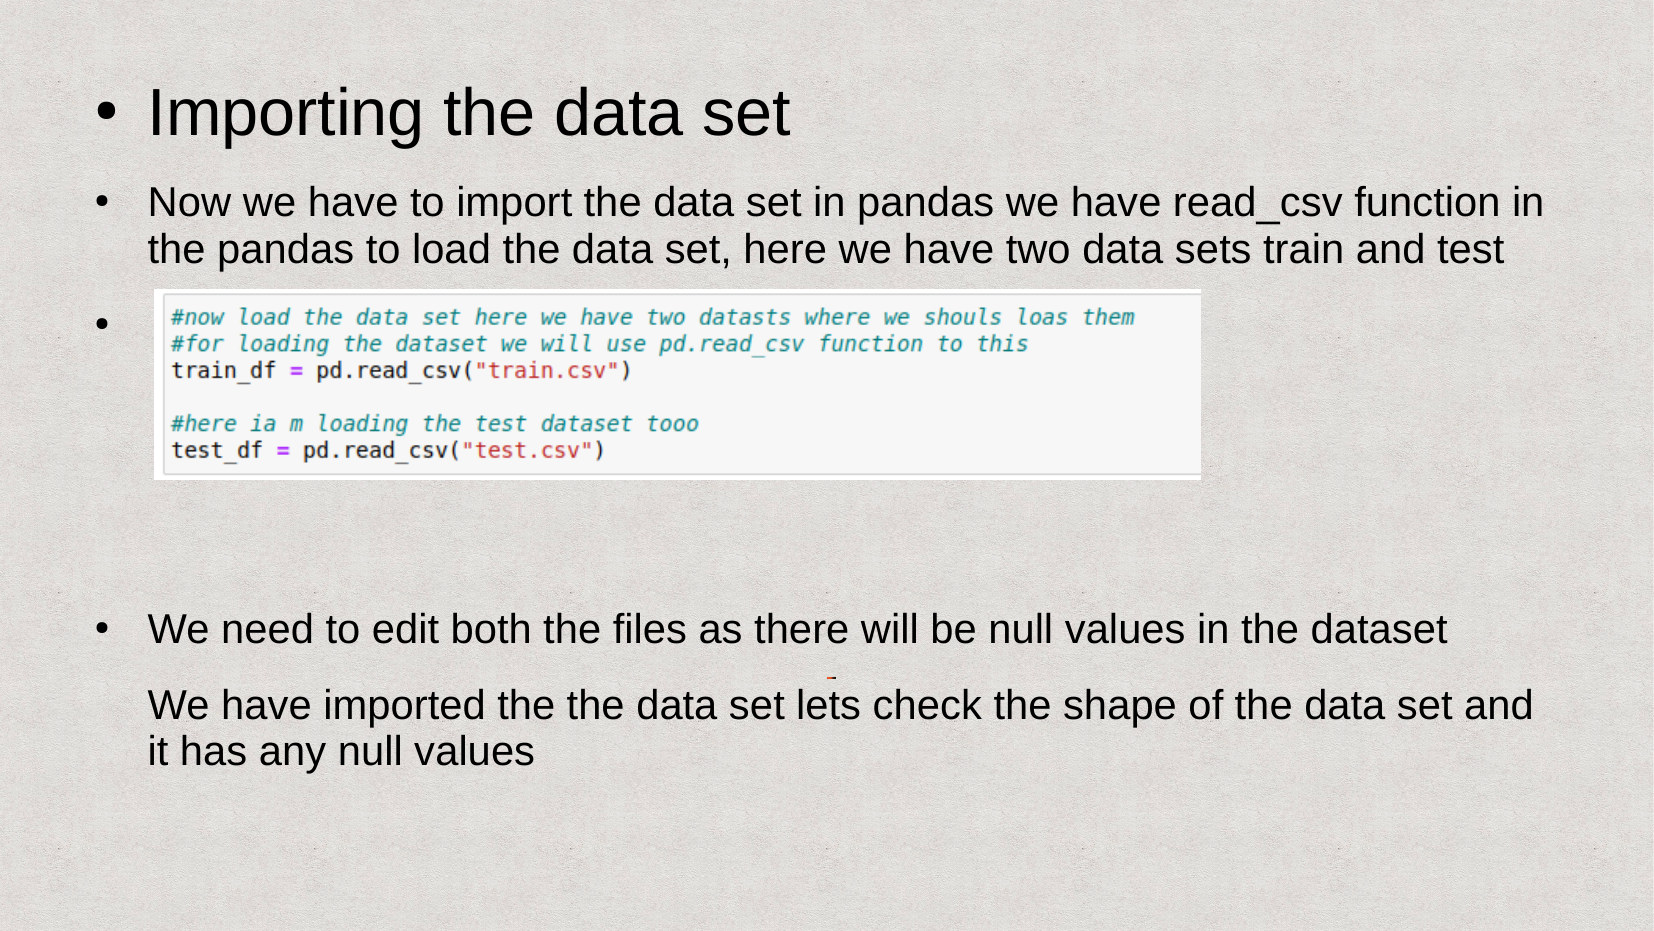

# Importing the data set
Now we have to import the data set in pandas we have read_csv function in the pandas to load the data set, here we have two data sets train and test
We need to edit both the files as there will be null values in the dataset
We have imported the the data set lets check the shape of the data set and it has any null values